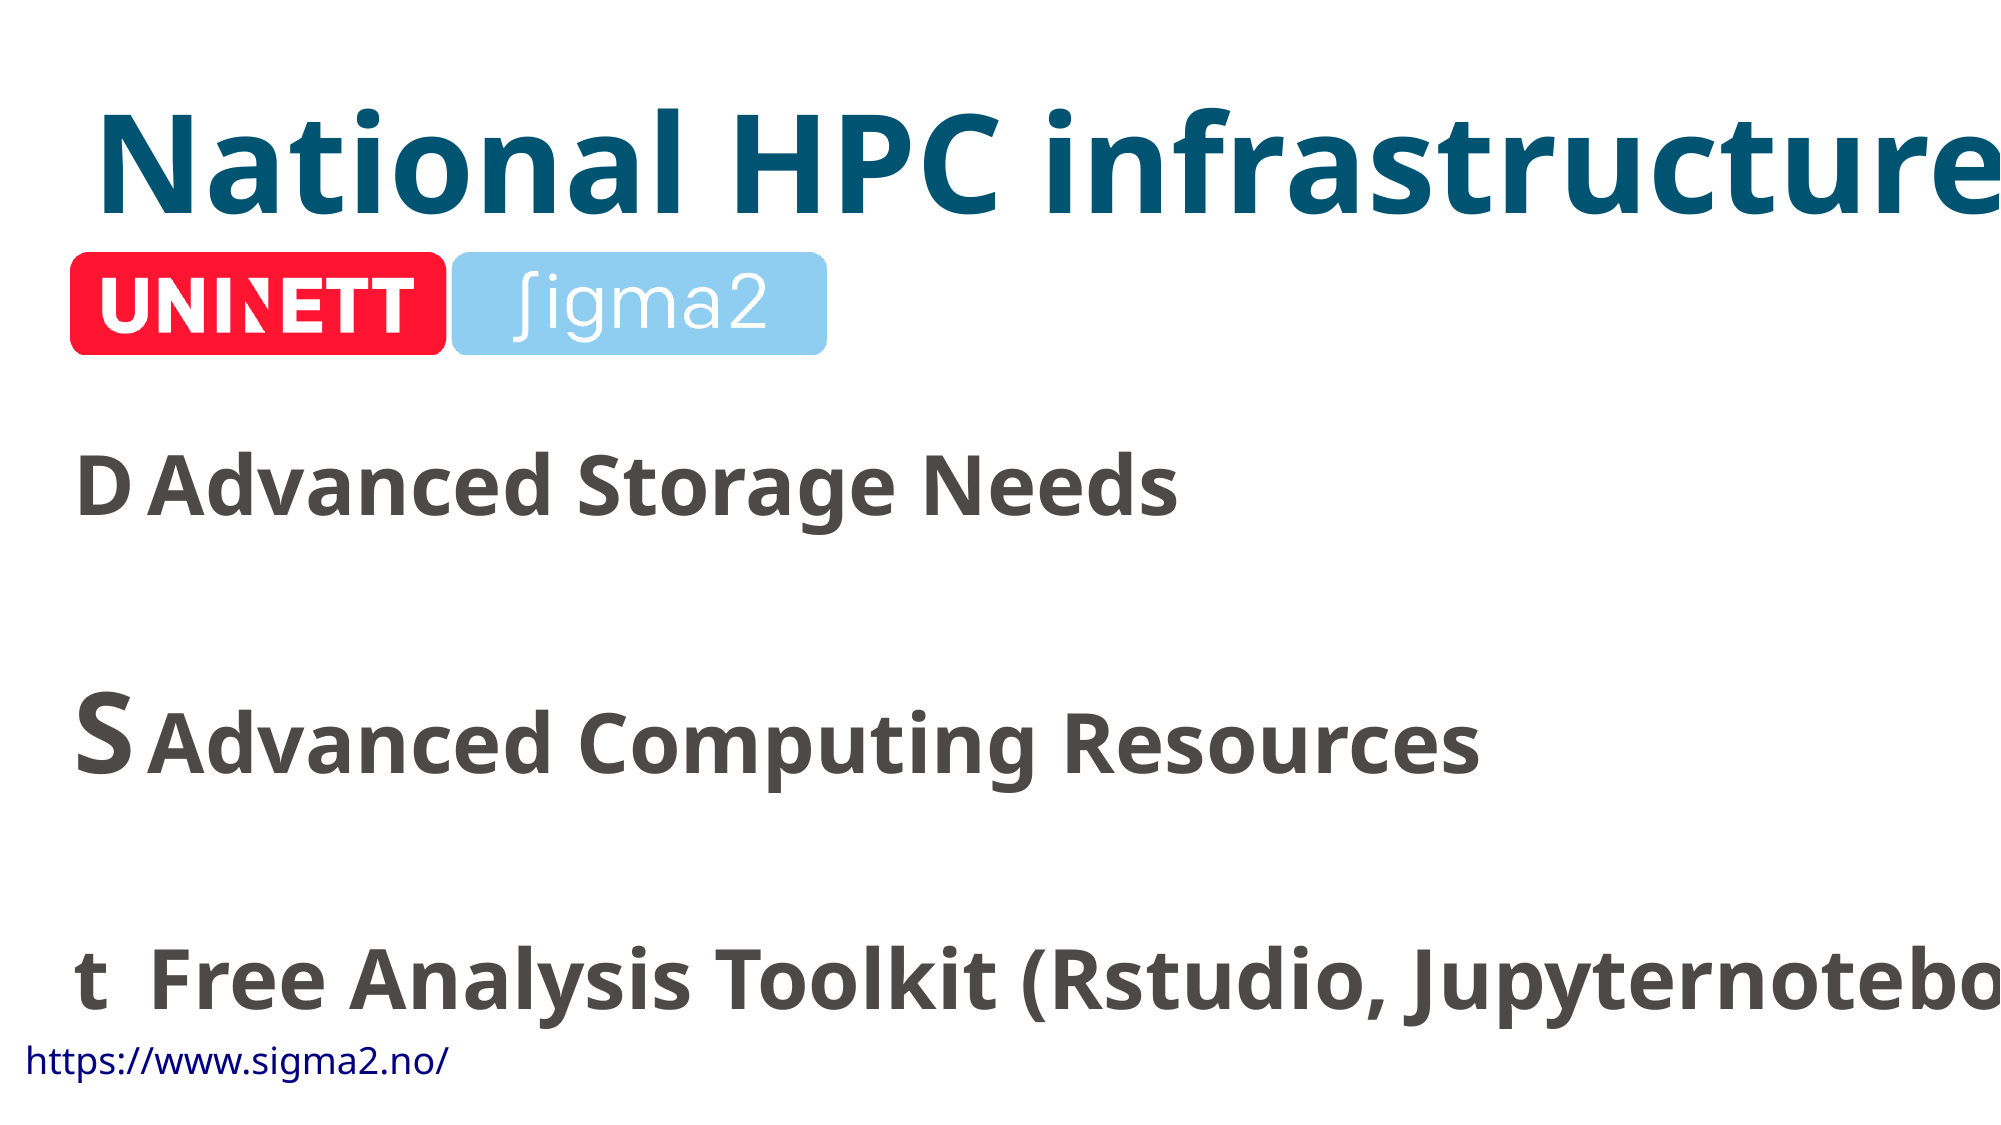

National HPC infrastructure
D	Advanced Storage Needs
S	Advanced Computing Resources
t 	Free Analysis Toolkit (Rstudio, Jupyternotebook)
https://www.sigma2.no/